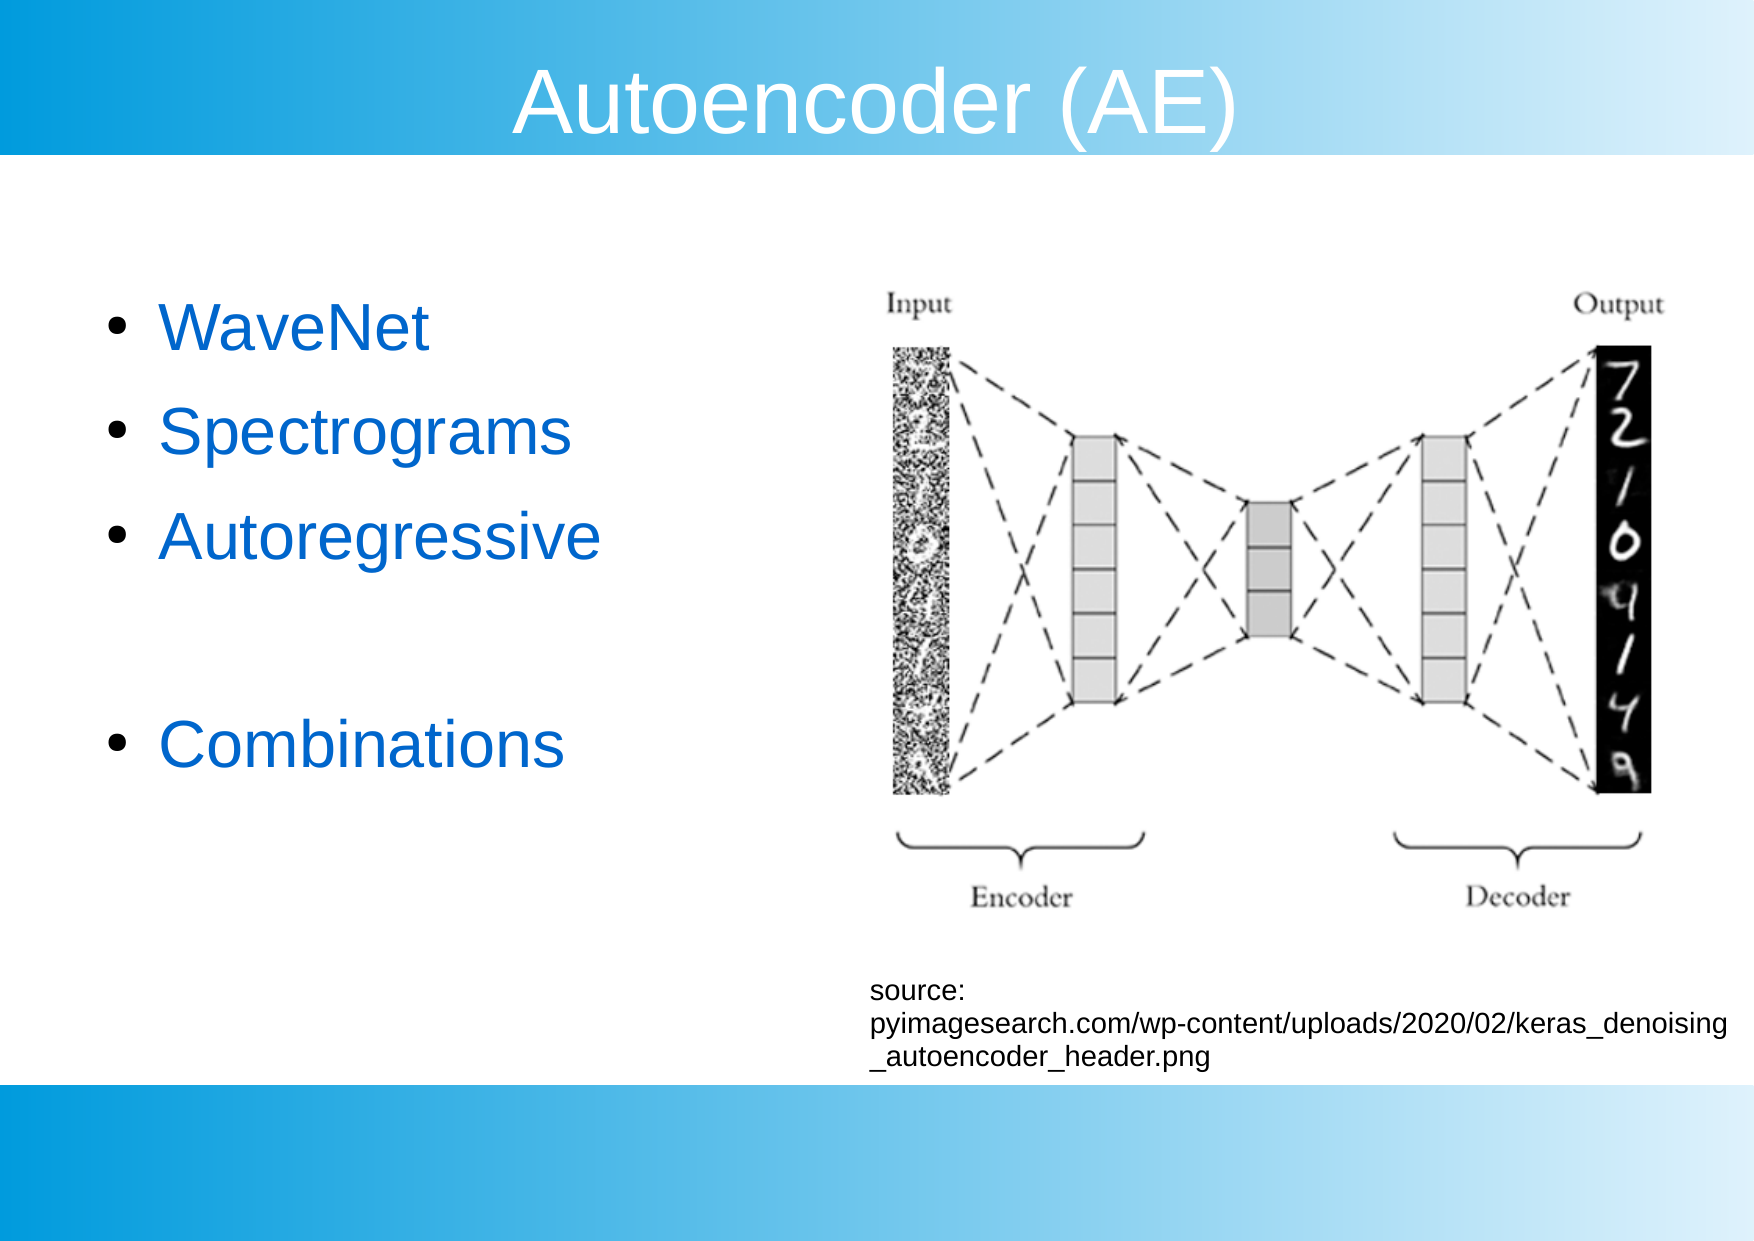

# Autoencoder (AE)
WaveNet
Spectrograms
Autoregressive
Combinations
source: pyimagesearch.com/wp-content/uploads/2020/02/keras_denoising_autoencoder_header.png